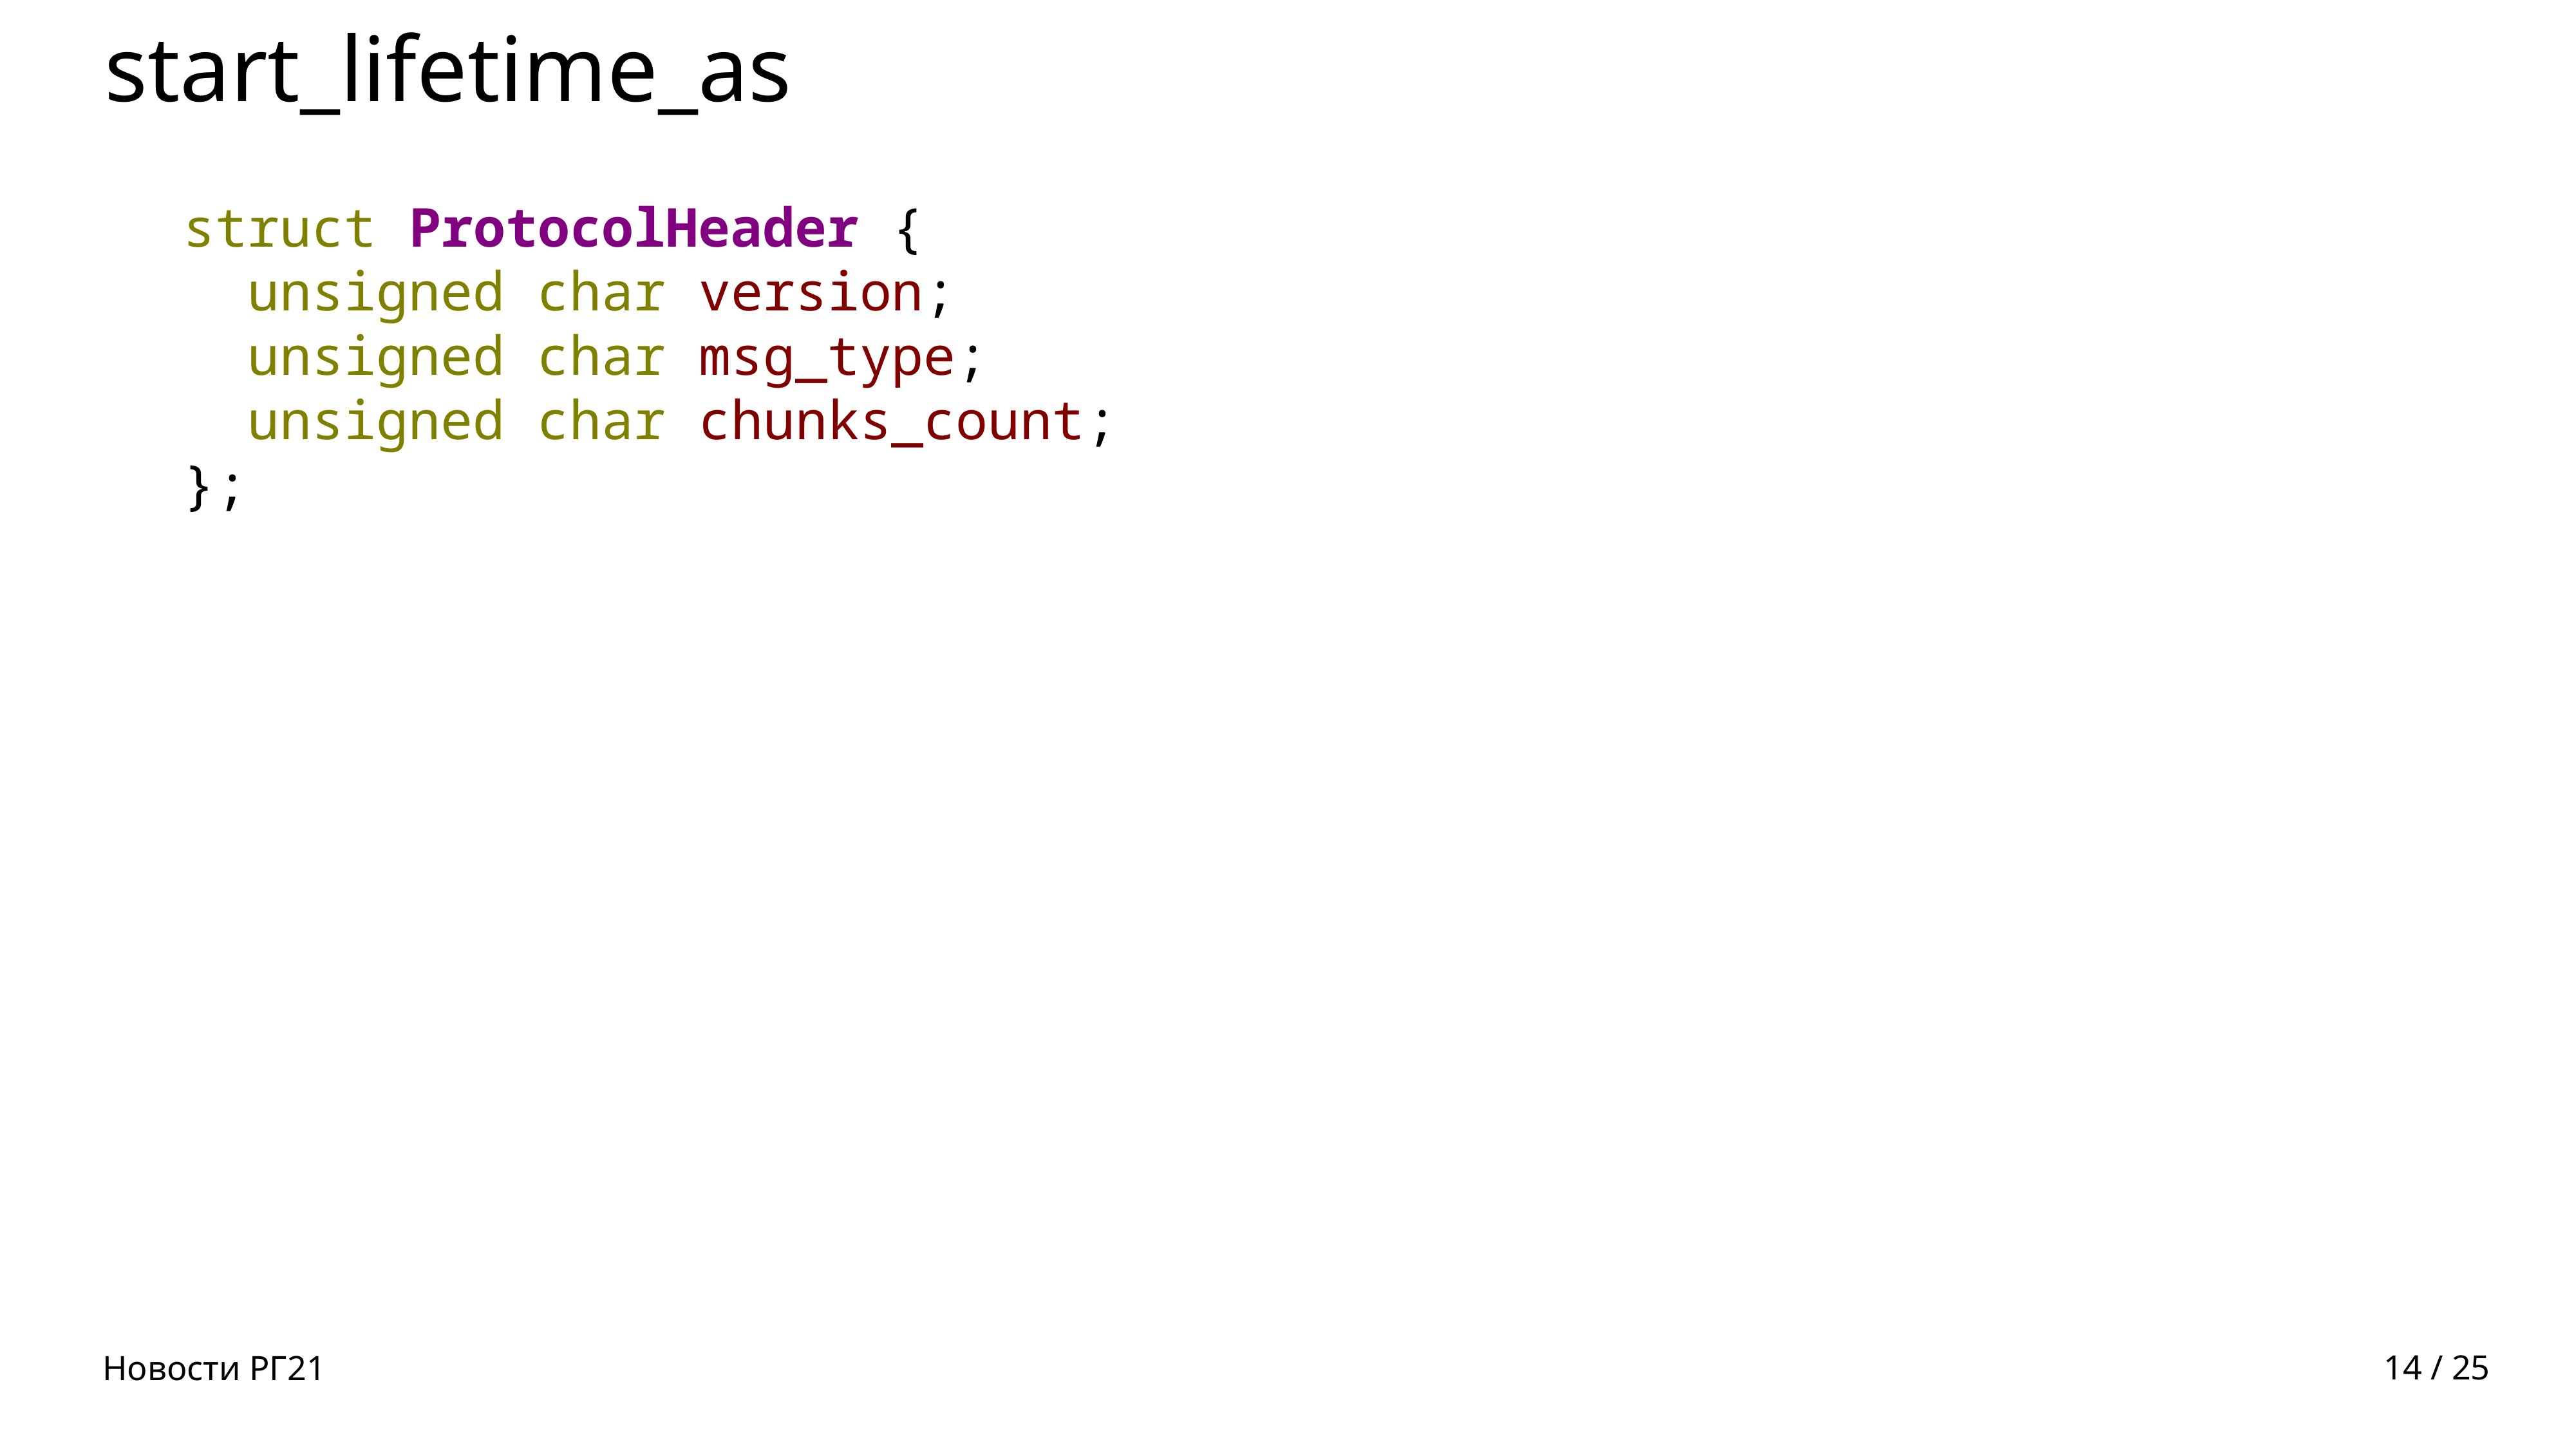

start_lifetime_as
struct ProtocolHeader {
 unsigned char version;
 unsigned char msg_type;
 unsigned char chunks_count;
};
# Новости РГ21